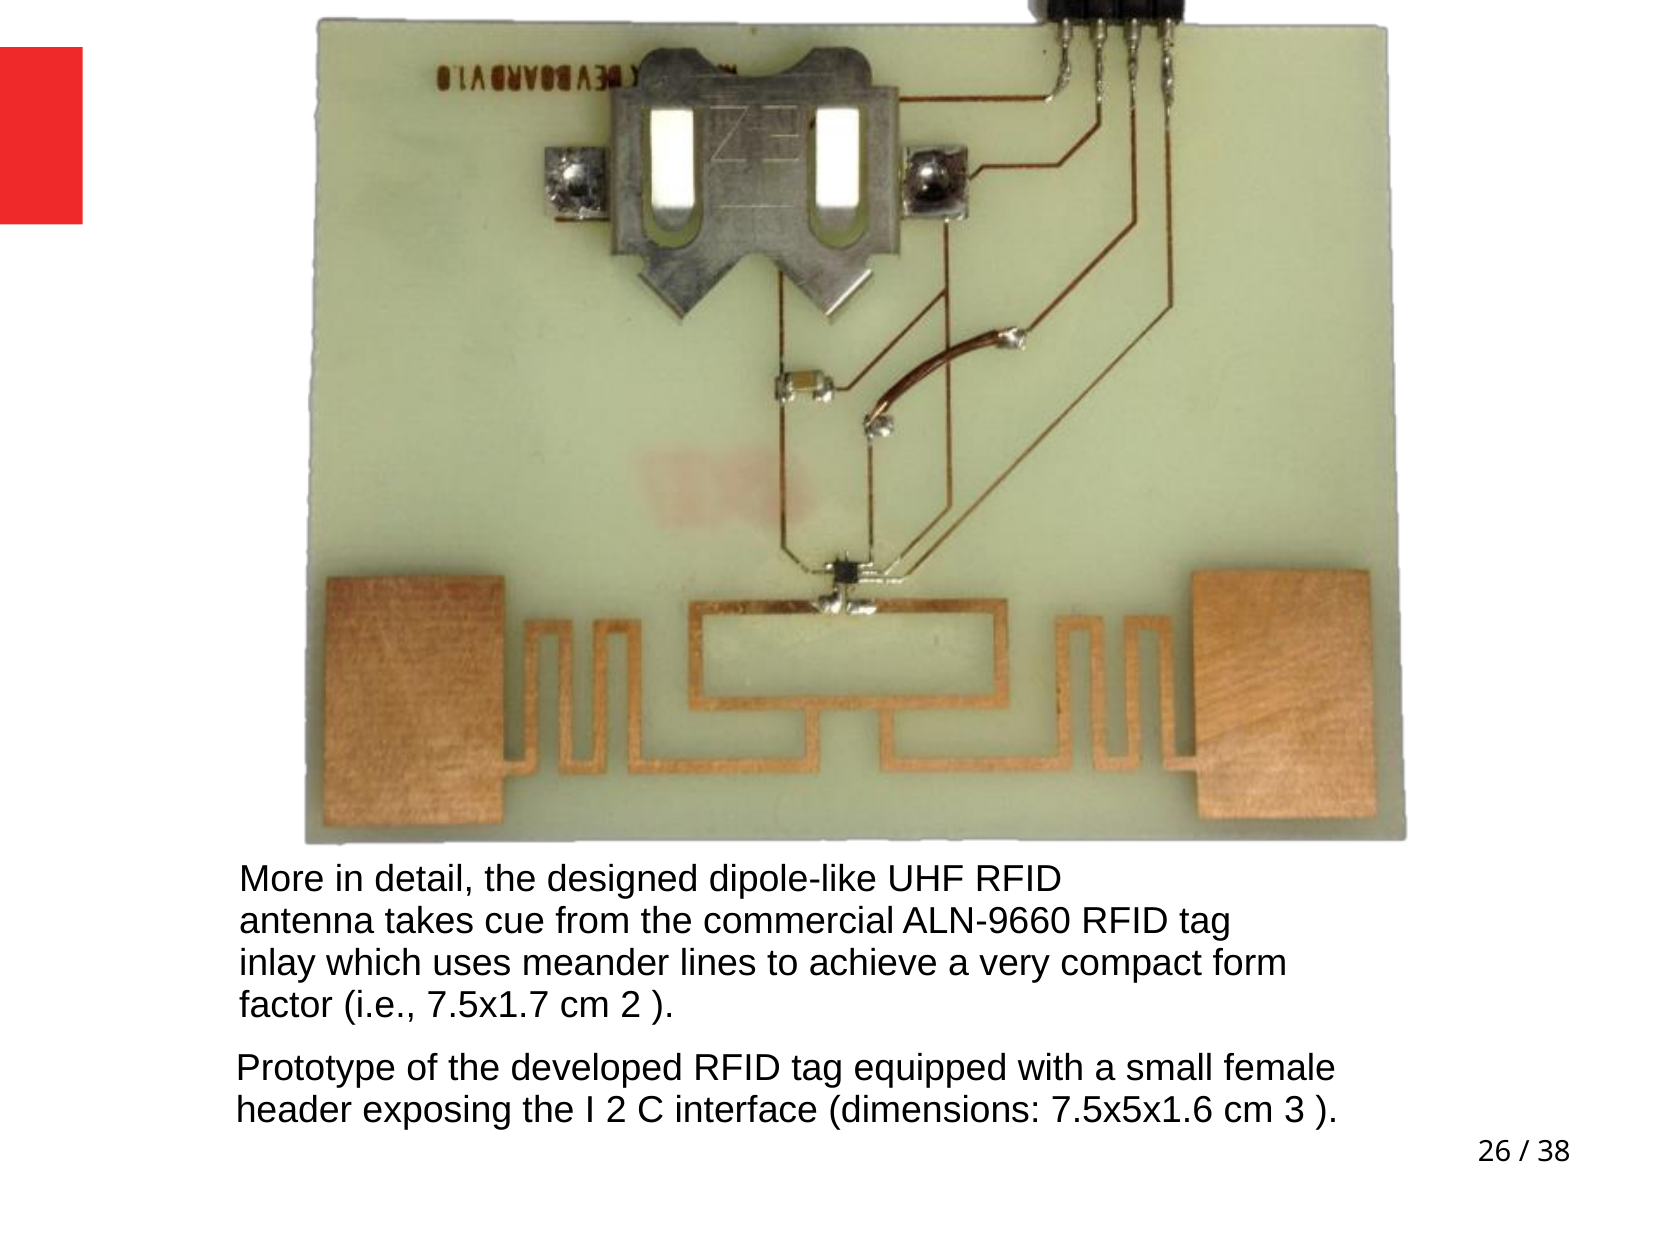

More in detail, the designed dipole-like UHF RFID
antenna takes cue from the commercial ALN-9660 RFID tag
inlay which uses meander lines to achieve a very compact form
factor (i.e., 7.5x1.7 cm 2 ).
Prototype of the developed RFID tag equipped with a small female header exposing the I 2 C interface (dimensions: 7.5x5x1.6 cm 3 ).
26